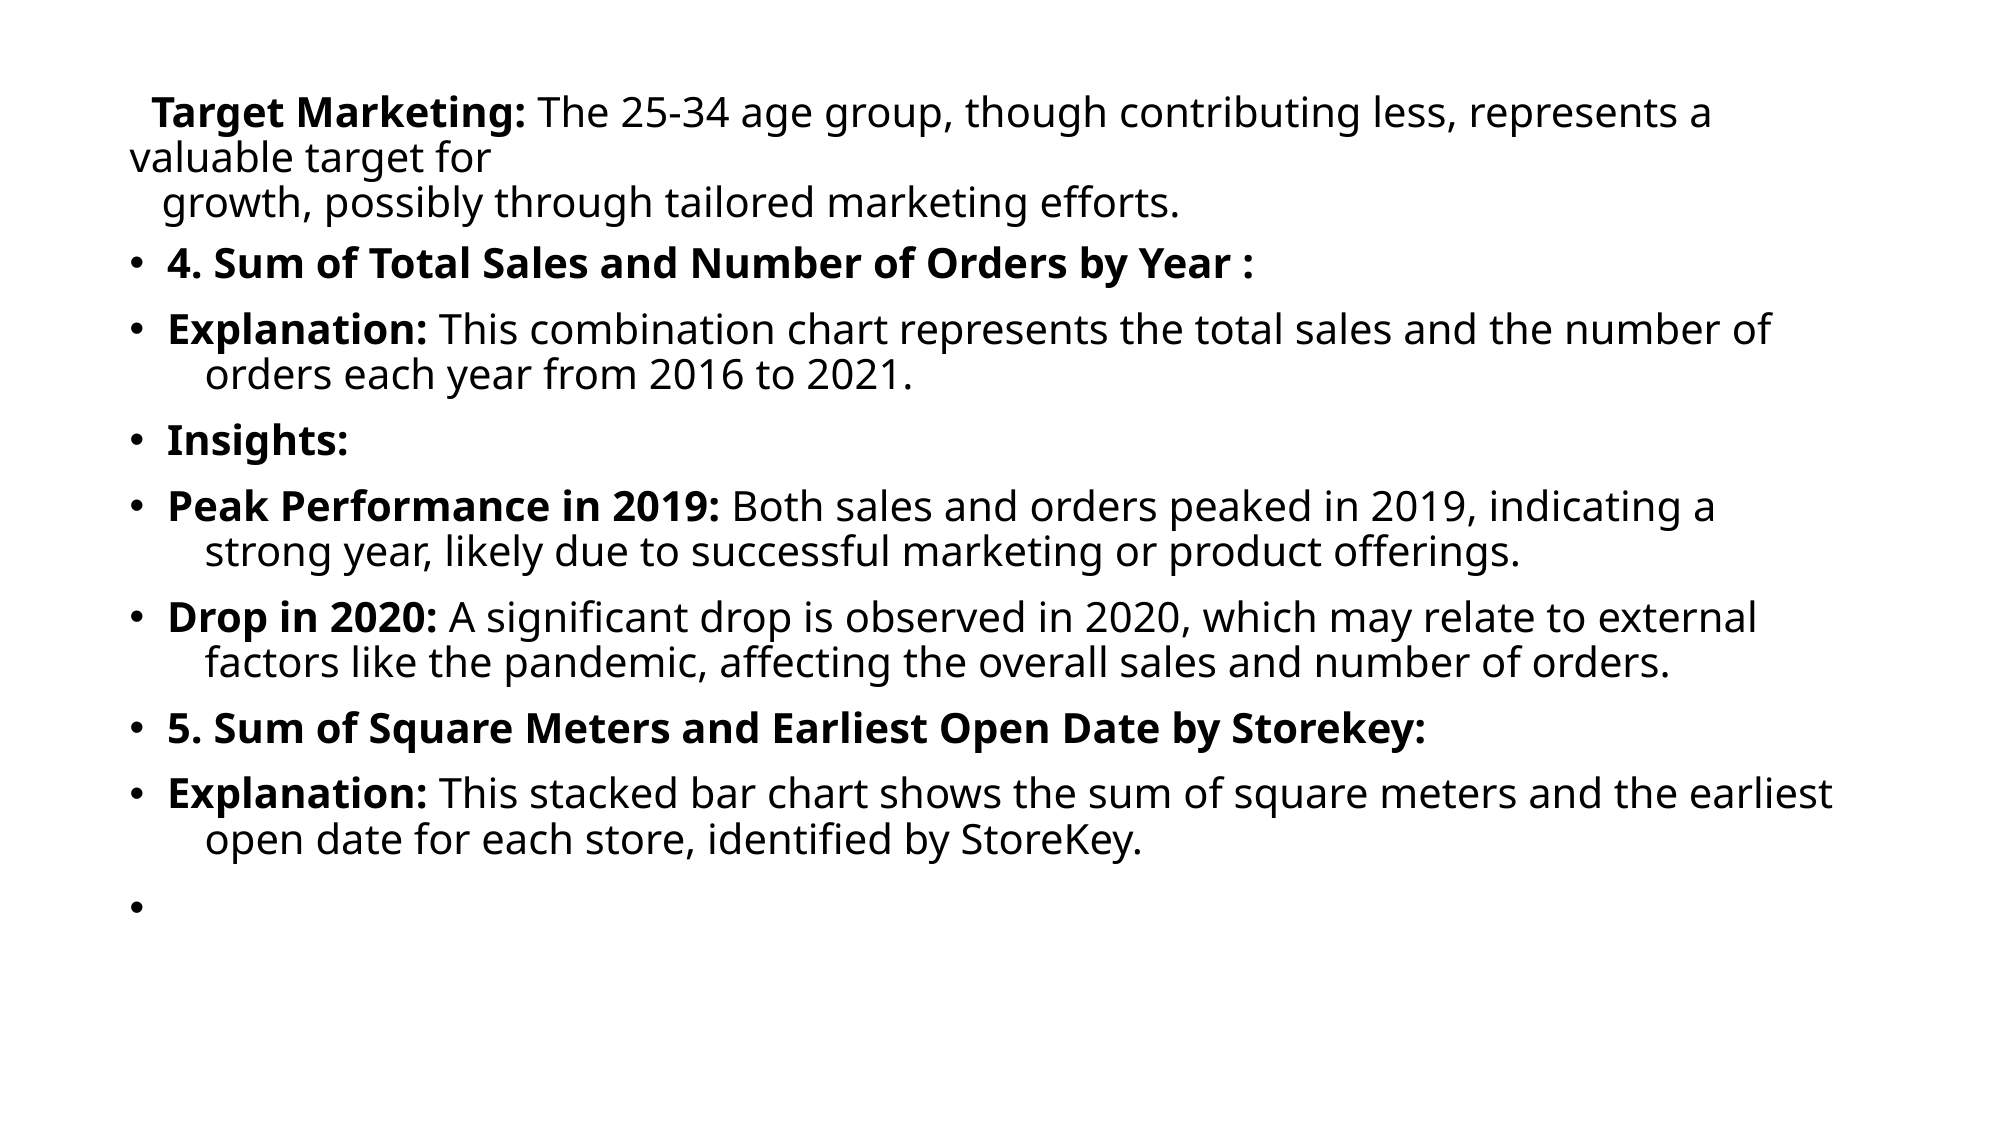

# Target Marketing: The 25-34 age group, though contributing less, represents a valuable target for   growth, possibly through tailored marketing efforts.
4. Sum of Total Sales and Number of Orders by Year :
Explanation: This combination chart represents the total sales and the number of orders each year from 2016 to 2021.
Insights:
Peak Performance in 2019: Both sales and orders peaked in 2019, indicating a strong year, likely due to successful marketing or product offerings.
Drop in 2020: A significant drop is observed in 2020, which may relate to external factors like the pandemic, affecting the overall sales and number of orders.
5. Sum of Square Meters and Earliest Open Date by Storekey:
Explanation: This stacked bar chart shows the sum of square meters and the earliest open date for each store, identified by StoreKey.